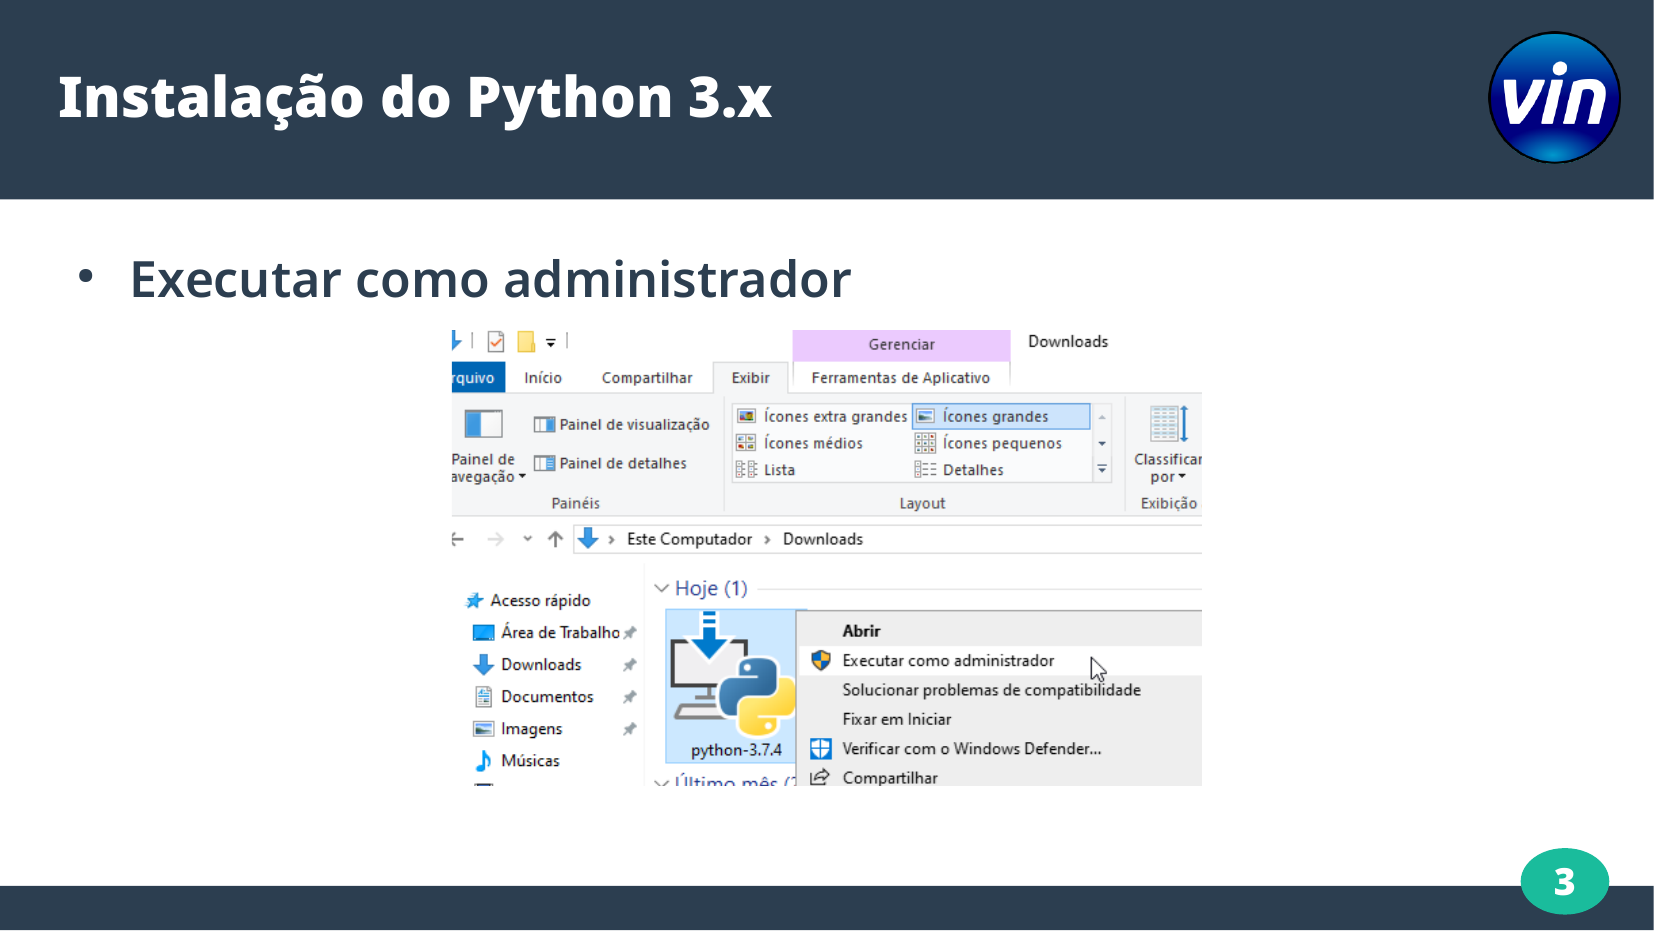

# Instalação do Python 3.x
Executar como administrador
3